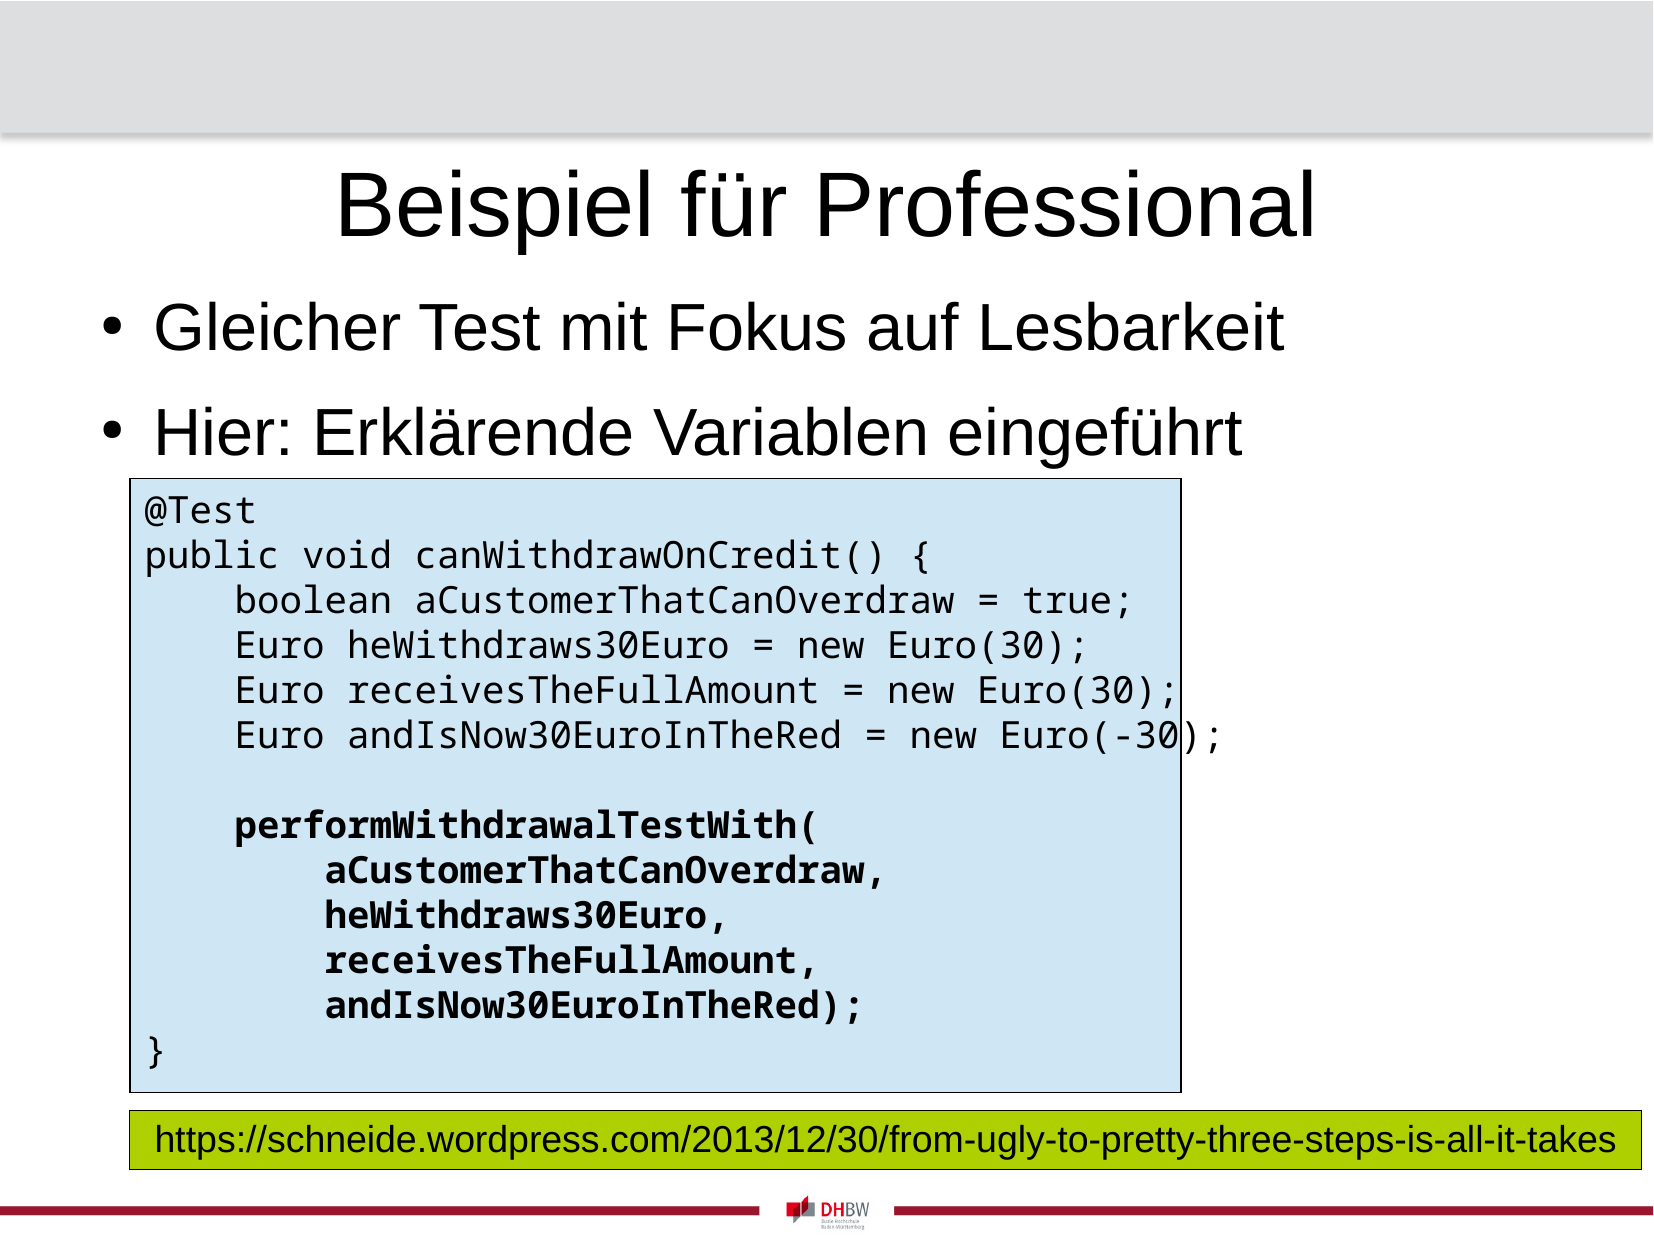

# Beispiel für Professional
Gleicher Test mit Fokus auf Lesbarkeit
Hier: Erklärende Variablen eingeführt
@Test
public void canWithdrawOnCredit() {
 boolean aCustomerThatCanOverdraw = true;
 Euro heWithdraws30Euro = new Euro(30);
 Euro receivesTheFullAmount = new Euro(30);
 Euro andIsNow30EuroInTheRed = new Euro(-30);
 performWithdrawalTestWith(
 aCustomerThatCanOverdraw,
 heWithdraws30Euro,
 receivesTheFullAmount,
 andIsNow30EuroInTheRed);
}
https://schneide.wordpress.com/2013/12/30/from-ugly-to-pretty-three-steps-is-all-it-takes